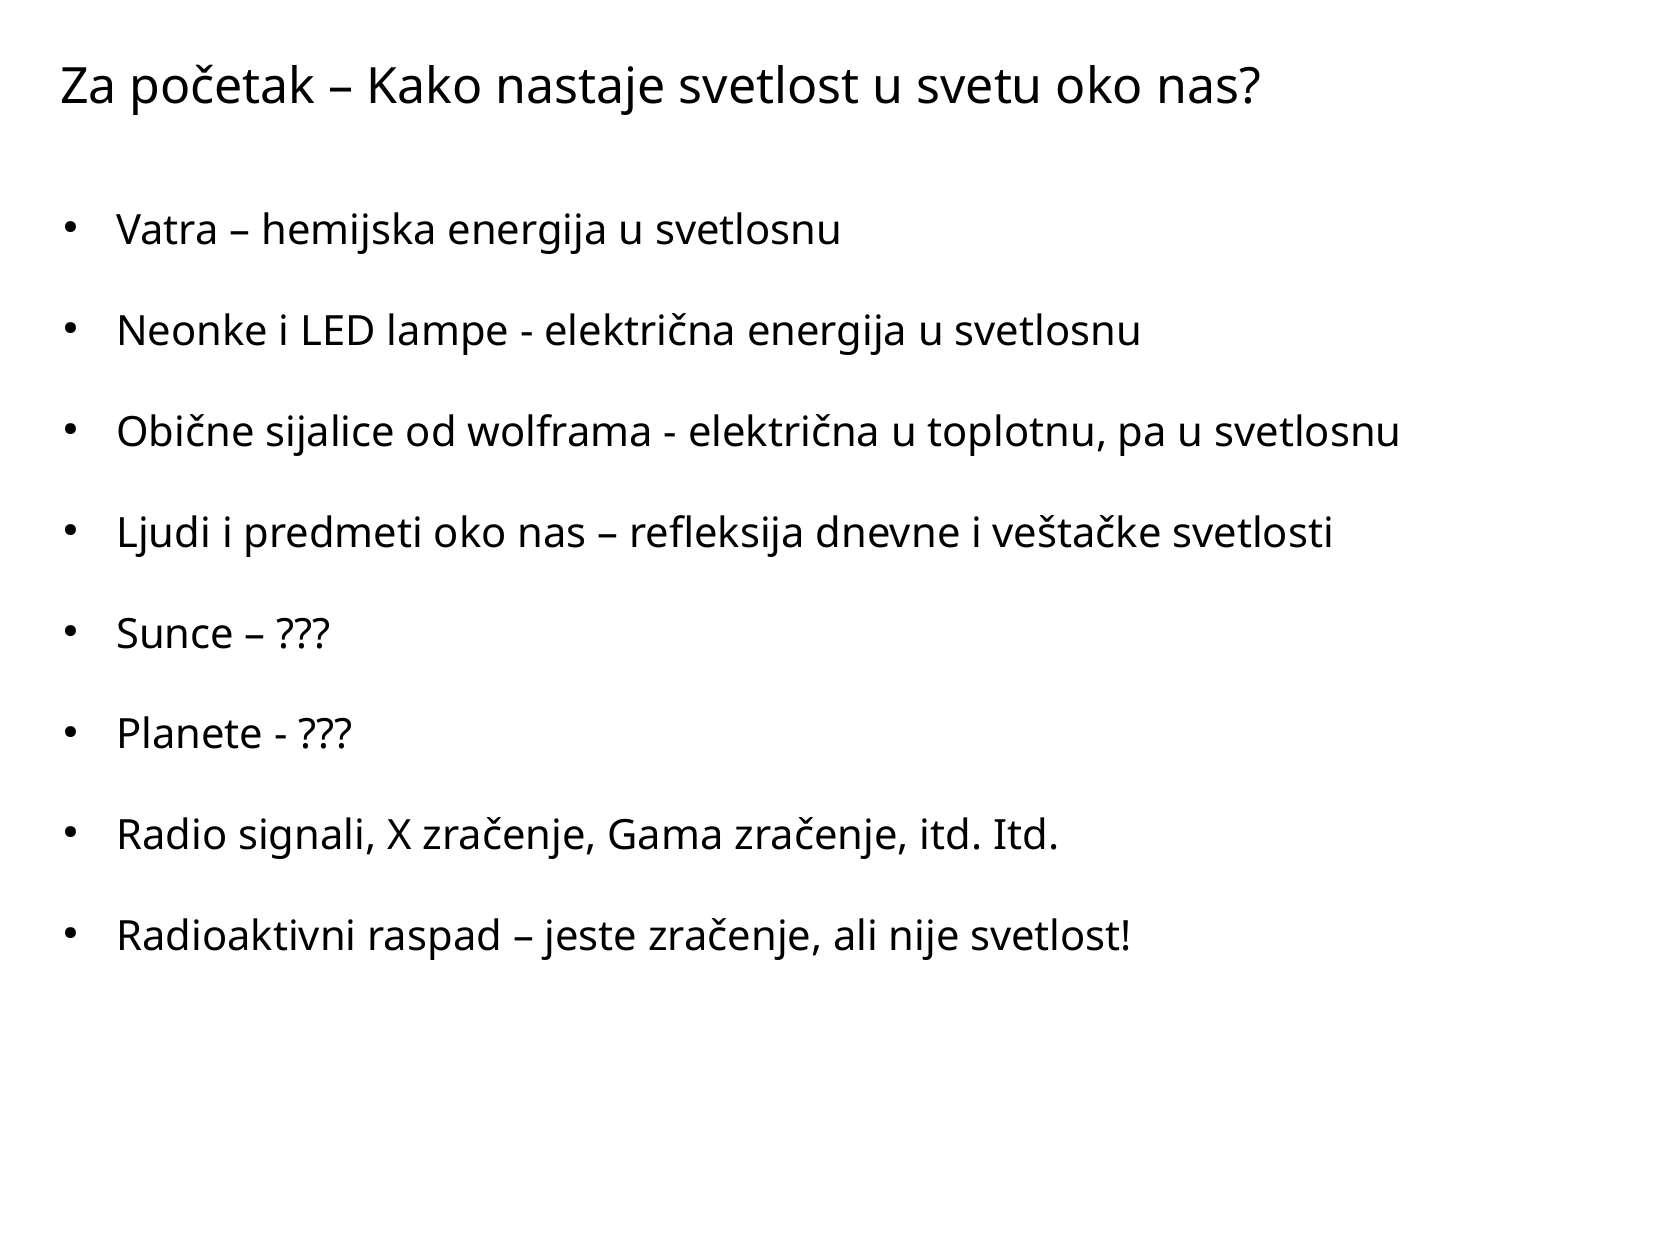

# Za početak – Kako nastaje svetlost u svetu oko nas?
Vatra – hemijska energija u svetlosnu
Neonke i LED lampe - električna energija u svetlosnu
Obične sijalice od wolframa - električna u toplotnu, pa u svetlosnu
Ljudi i predmeti oko nas – refleksija dnevne i veštačke svetlosti
Sunce – ???
Planete - ???
Radio signali, X zračenje, Gama zračenje, itd. Itd.
Radioaktivni raspad – jeste zračenje, ali nije svetlost!